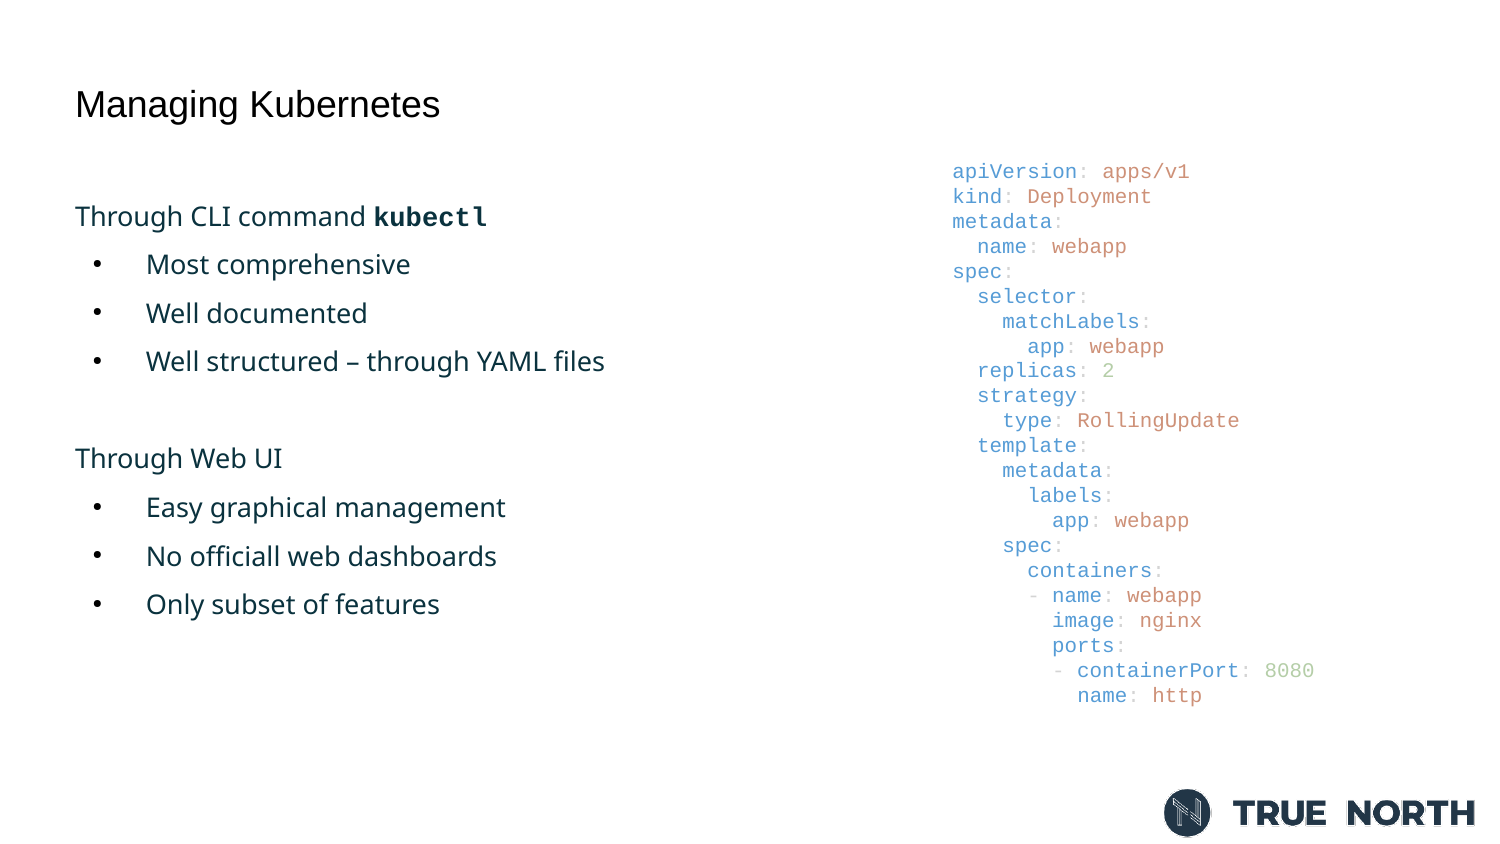

# Managing Kubernetes
apiVersion: apps/v1
kind: Deployment
metadata:
  name: webapp
spec:
  selector:
    matchLabels:
      app: webapp
  replicas: 2
  strategy:
    type: RollingUpdate
  template:
    metadata:
      labels:
        app: webapp
    spec:
      containers:
      - name: webapp
        image: nginx
        ports:
        - containerPort: 8080
          name: http
Through CLI command kubectl
Most comprehensive
Well documented
Well structured – through YAML files
Through Web UI
Easy graphical management
No officiall web dashboards
Only subset of features